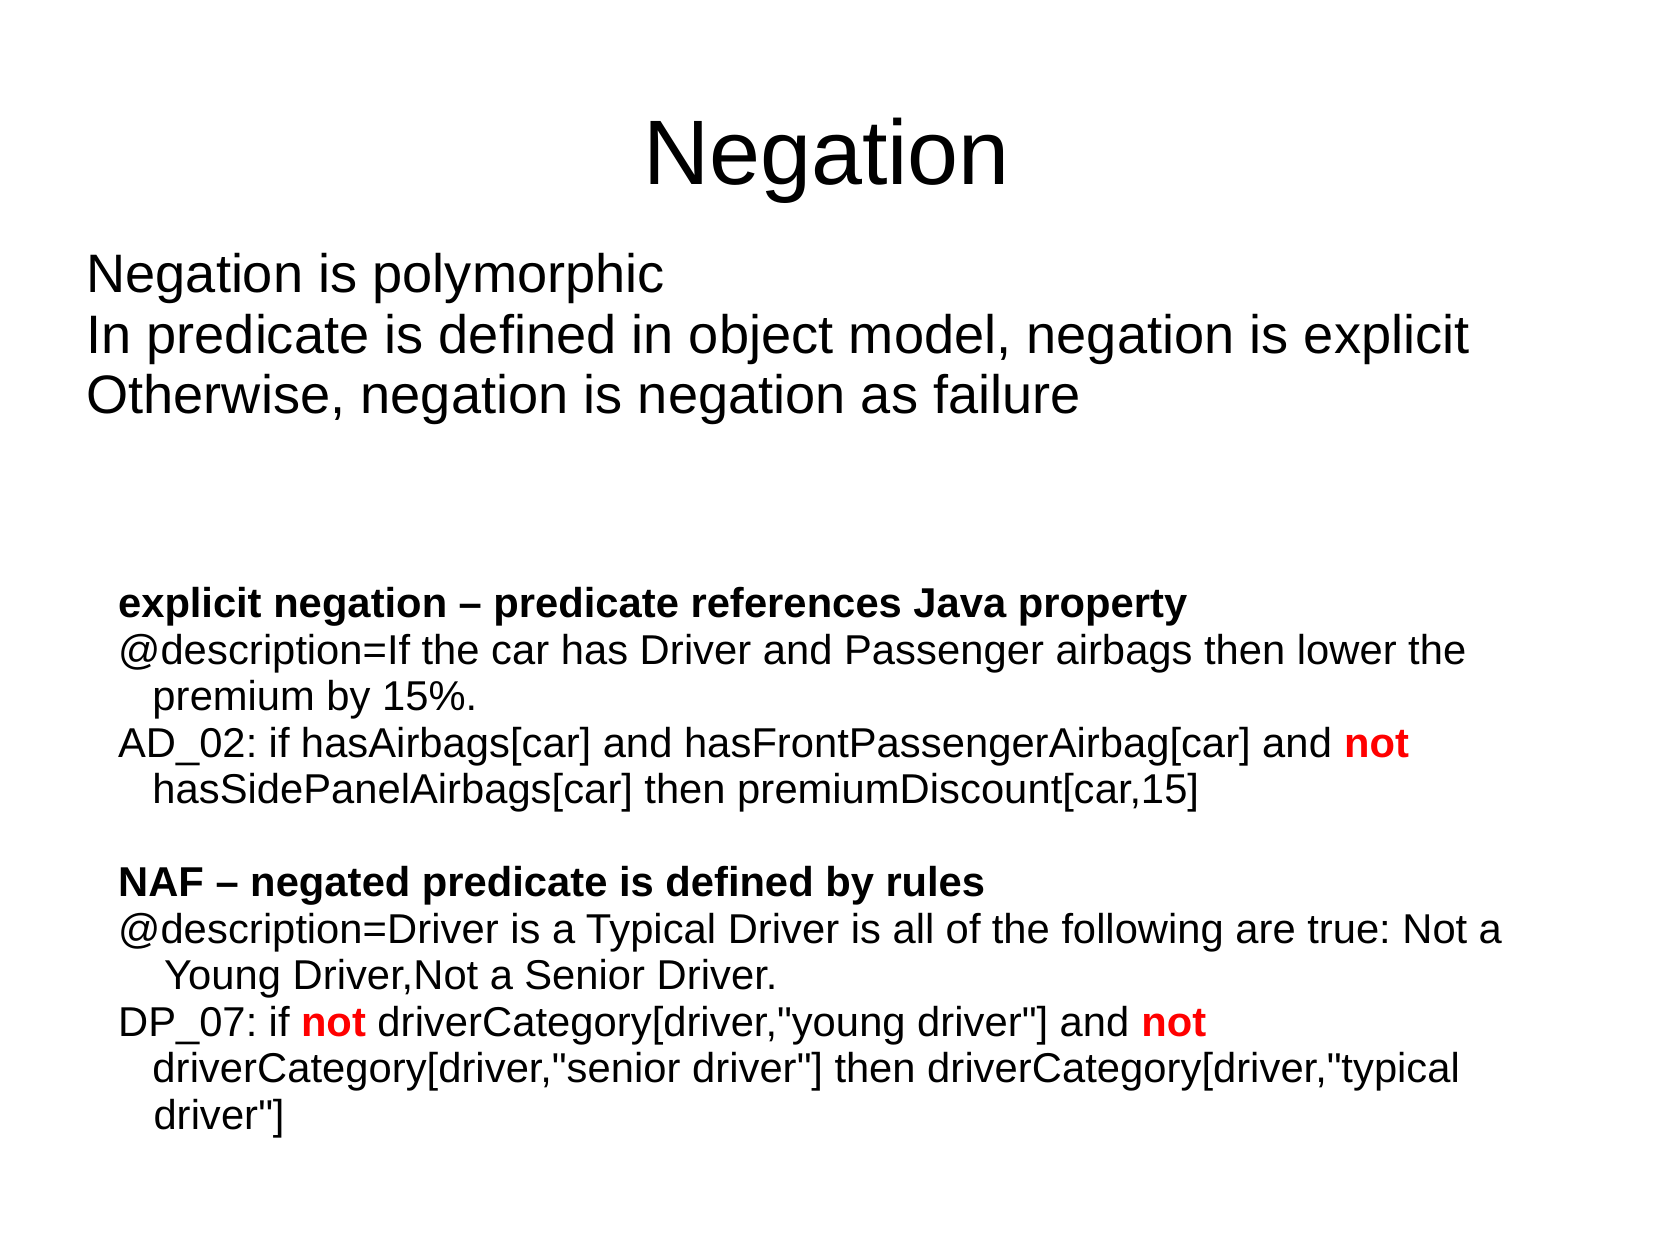

# Negation
Negation is polymorphic
In predicate is defined in object model, negation is explicit
Otherwise, negation is negation as failure
explicit negation – predicate references Java property
@description=If the car has Driver and Passenger airbags then lower the
 premium by 15%.
AD_02: if hasAirbags[car] and hasFrontPassengerAirbag[car] and not
 hasSidePanelAirbags[car] then premiumDiscount[car,15]
NAF – negated predicate is defined by rules
@description=Driver is a Typical Driver is all of the following are true: Not a
 Young Driver,Not a Senior Driver.
DP_07: if not driverCategory[driver,"young driver"] and not
 driverCategory[driver,"senior driver"] then driverCategory[driver,"typical driver"]